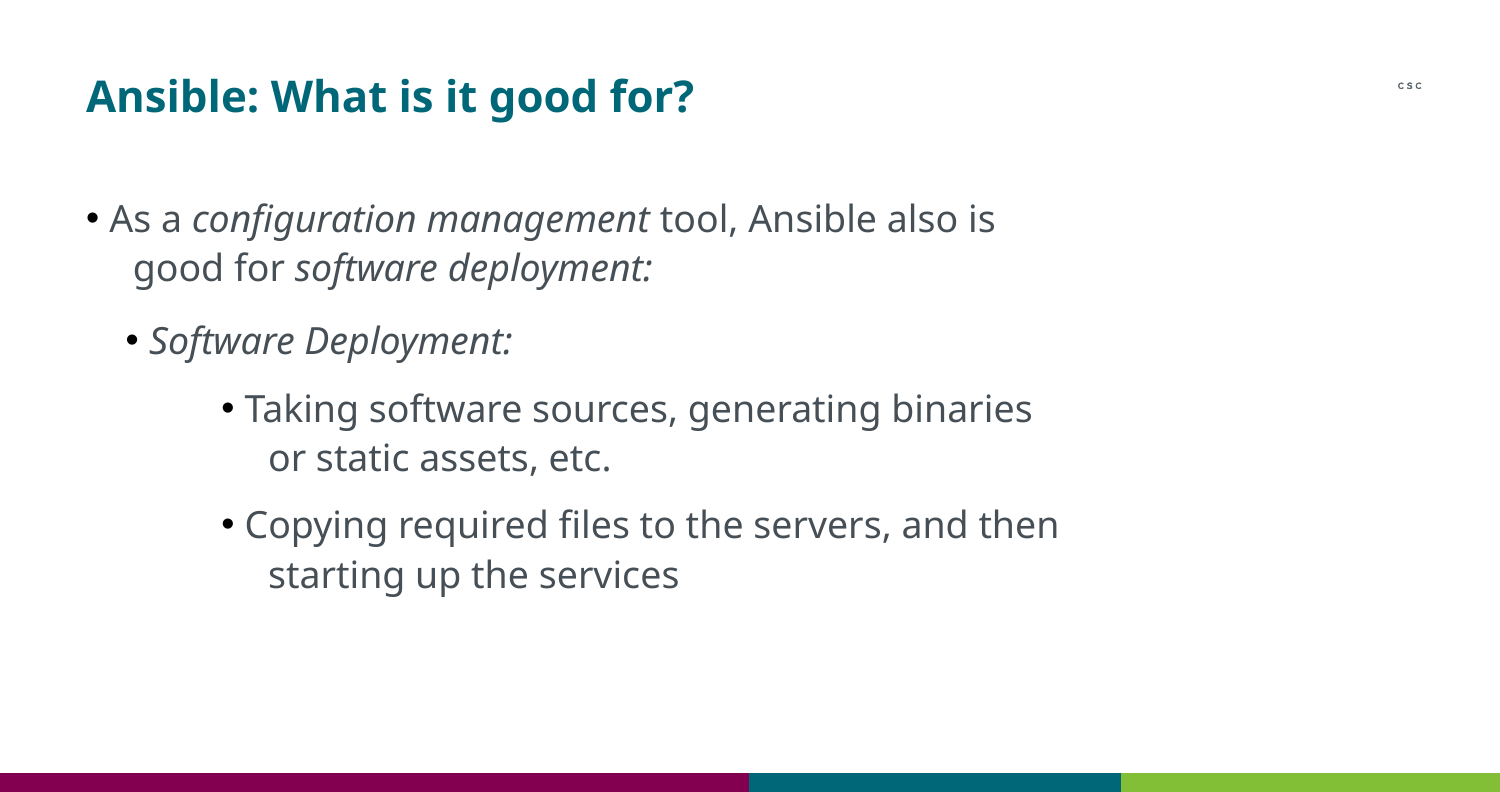

# Ansible: What is it good for?
As a configuration management tool, Ansible also is good for software deployment:
Software Deployment:
Taking software sources, generating binaries or static assets, etc.
Copying required files to the servers, and then starting up the services